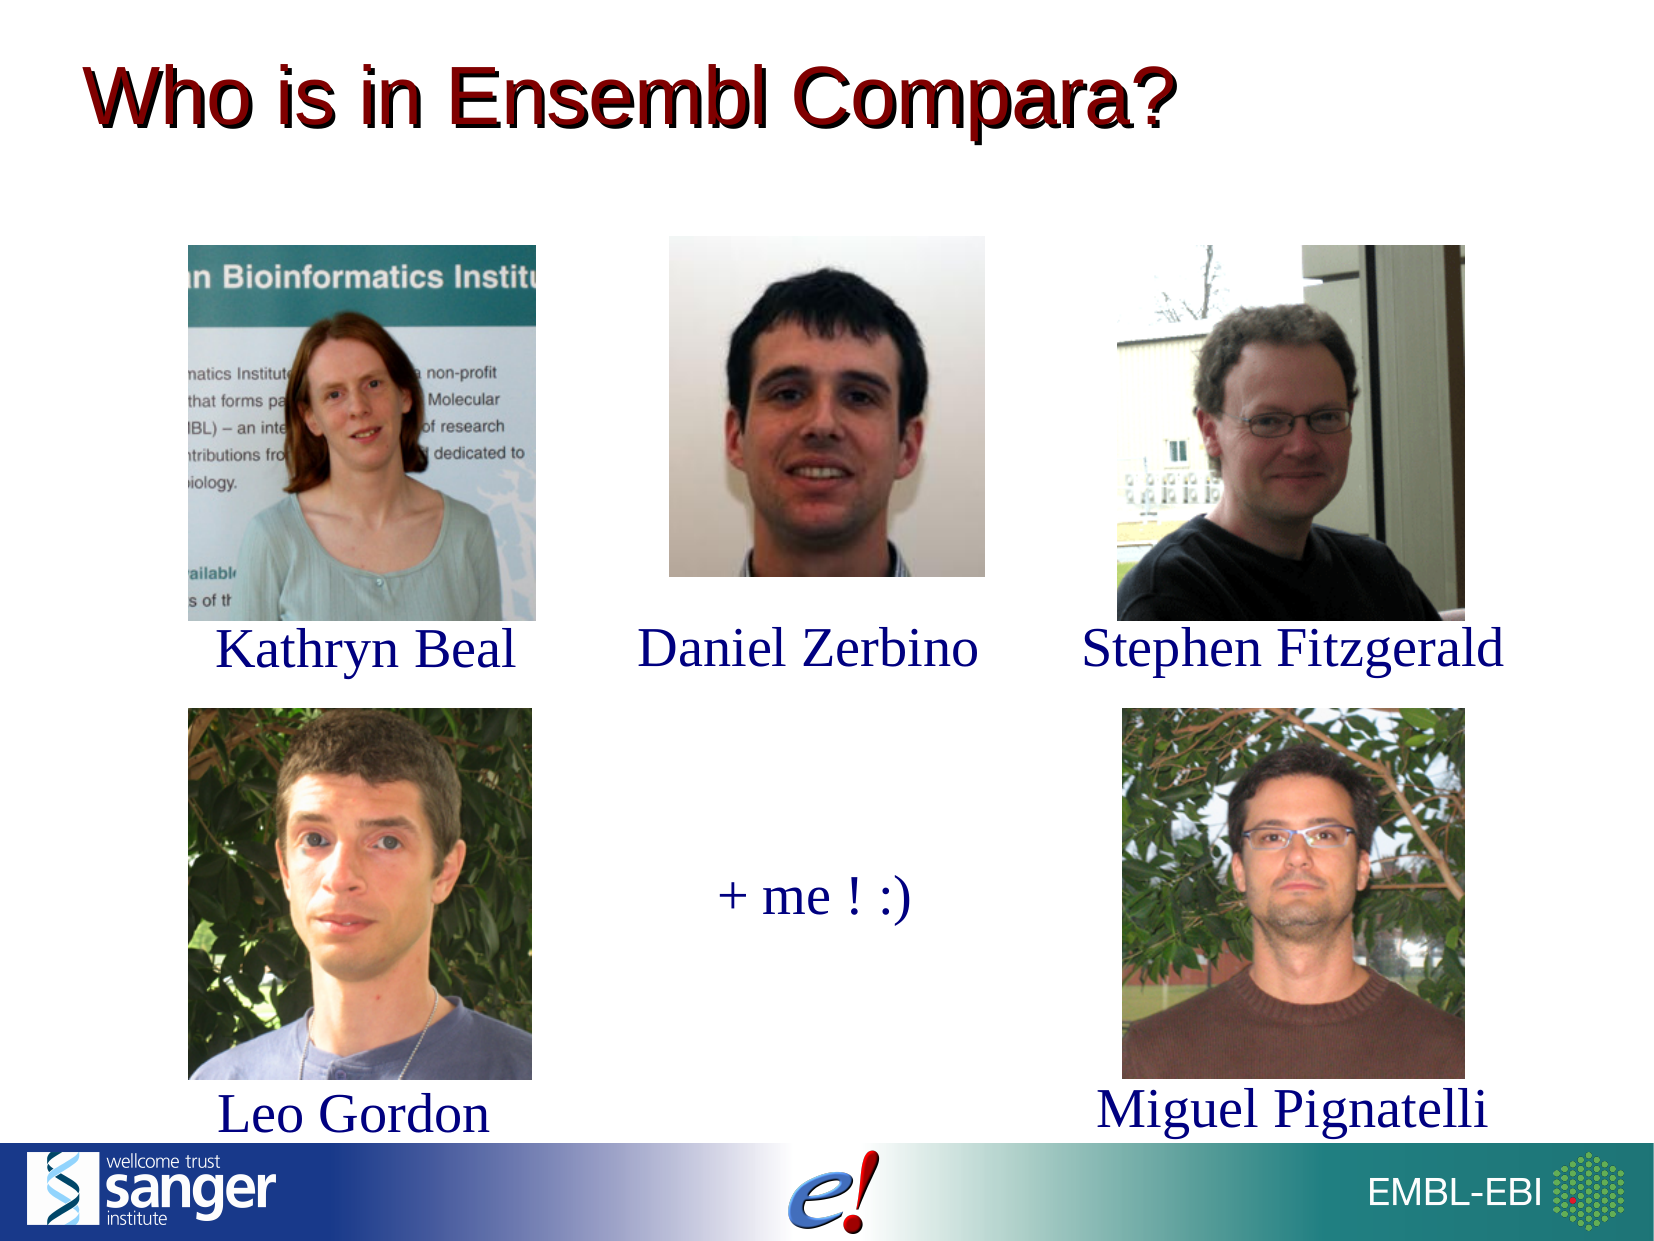

# Who is in Ensembl Compara?
Daniel Zerbino
Stephen Fitzgerald
Kathryn Beal
+ me ! :)
Miguel Pignatelli
Leo Gordon